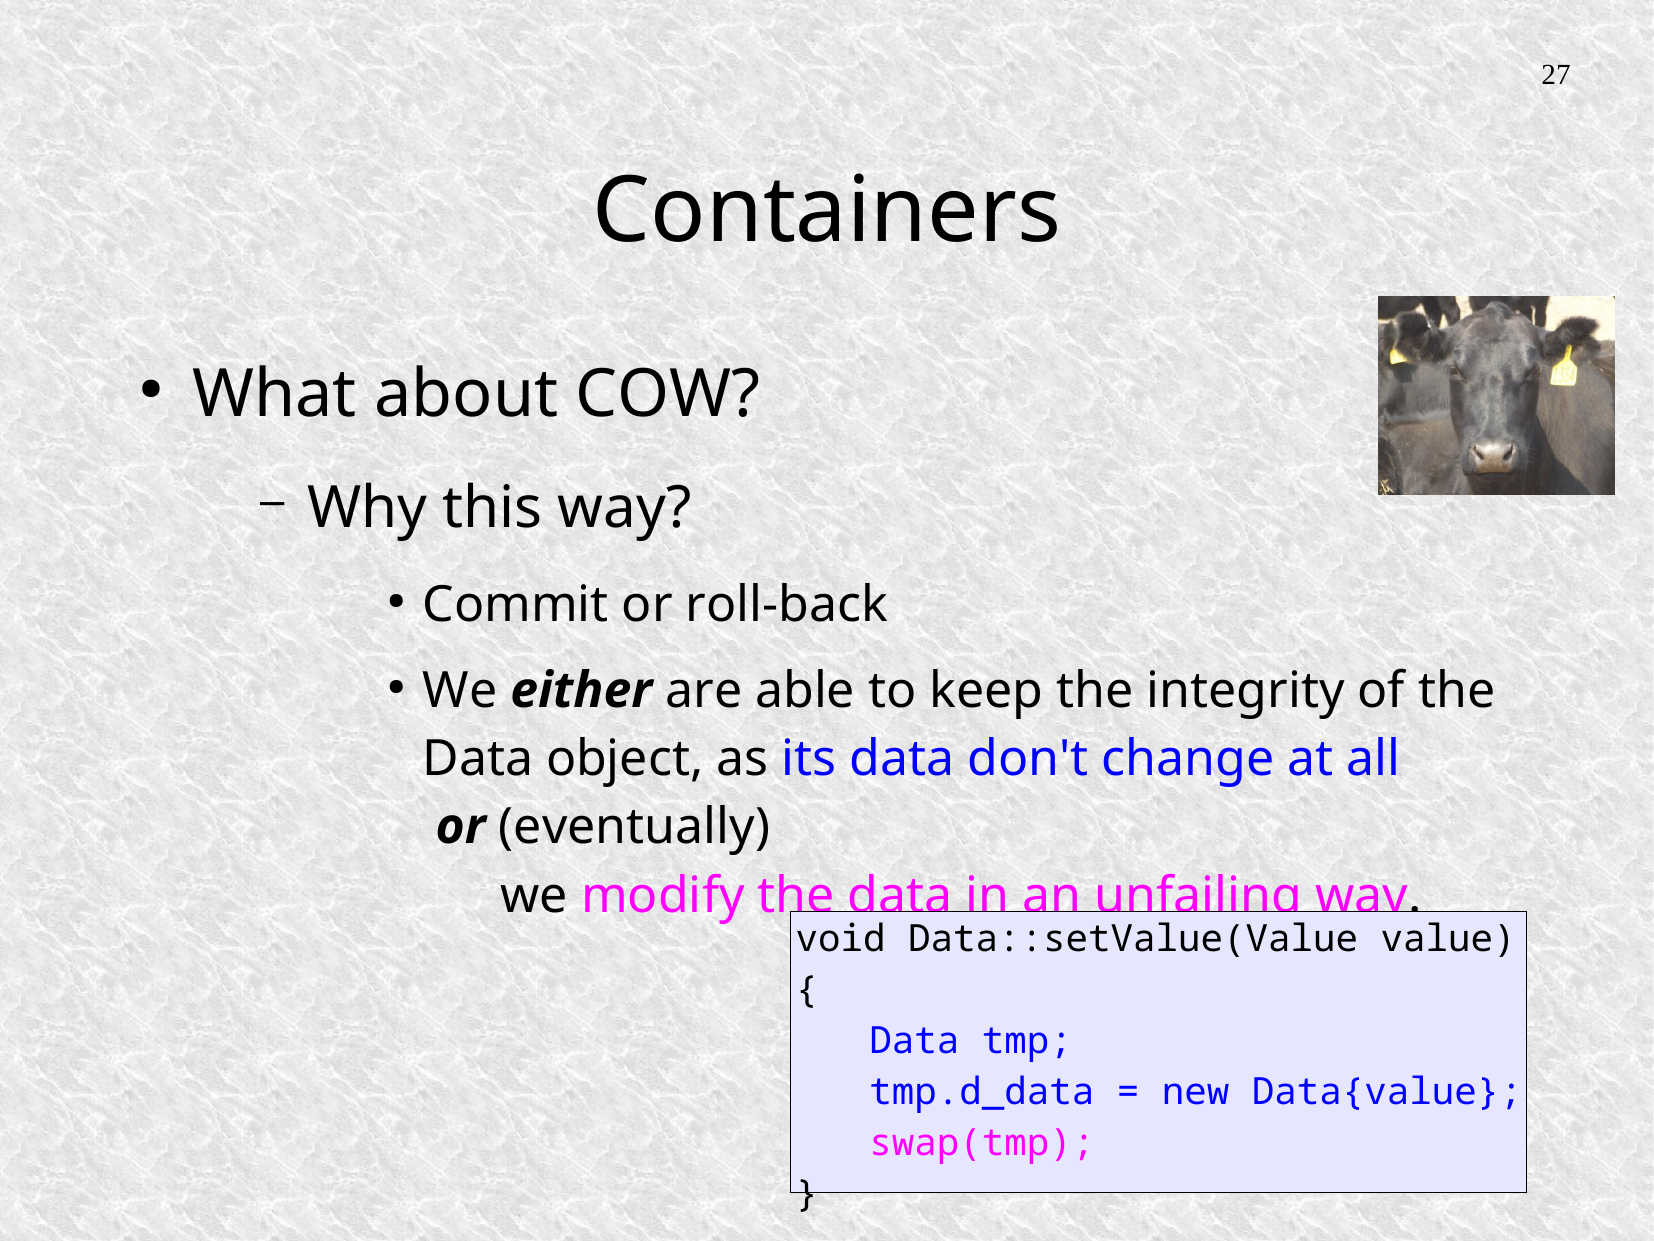

27
# Containers
What about COW?
Why this way?
Commit or roll-back
We either are able to keep the integrity of the Data object, as its data don't change at all
 or (eventually)
 we modify the data in an unfailing way.
void Data::setValue(Value value)
{
	Data tmp;
	tmp.d_data = new Data{value};
	swap(tmp);
}